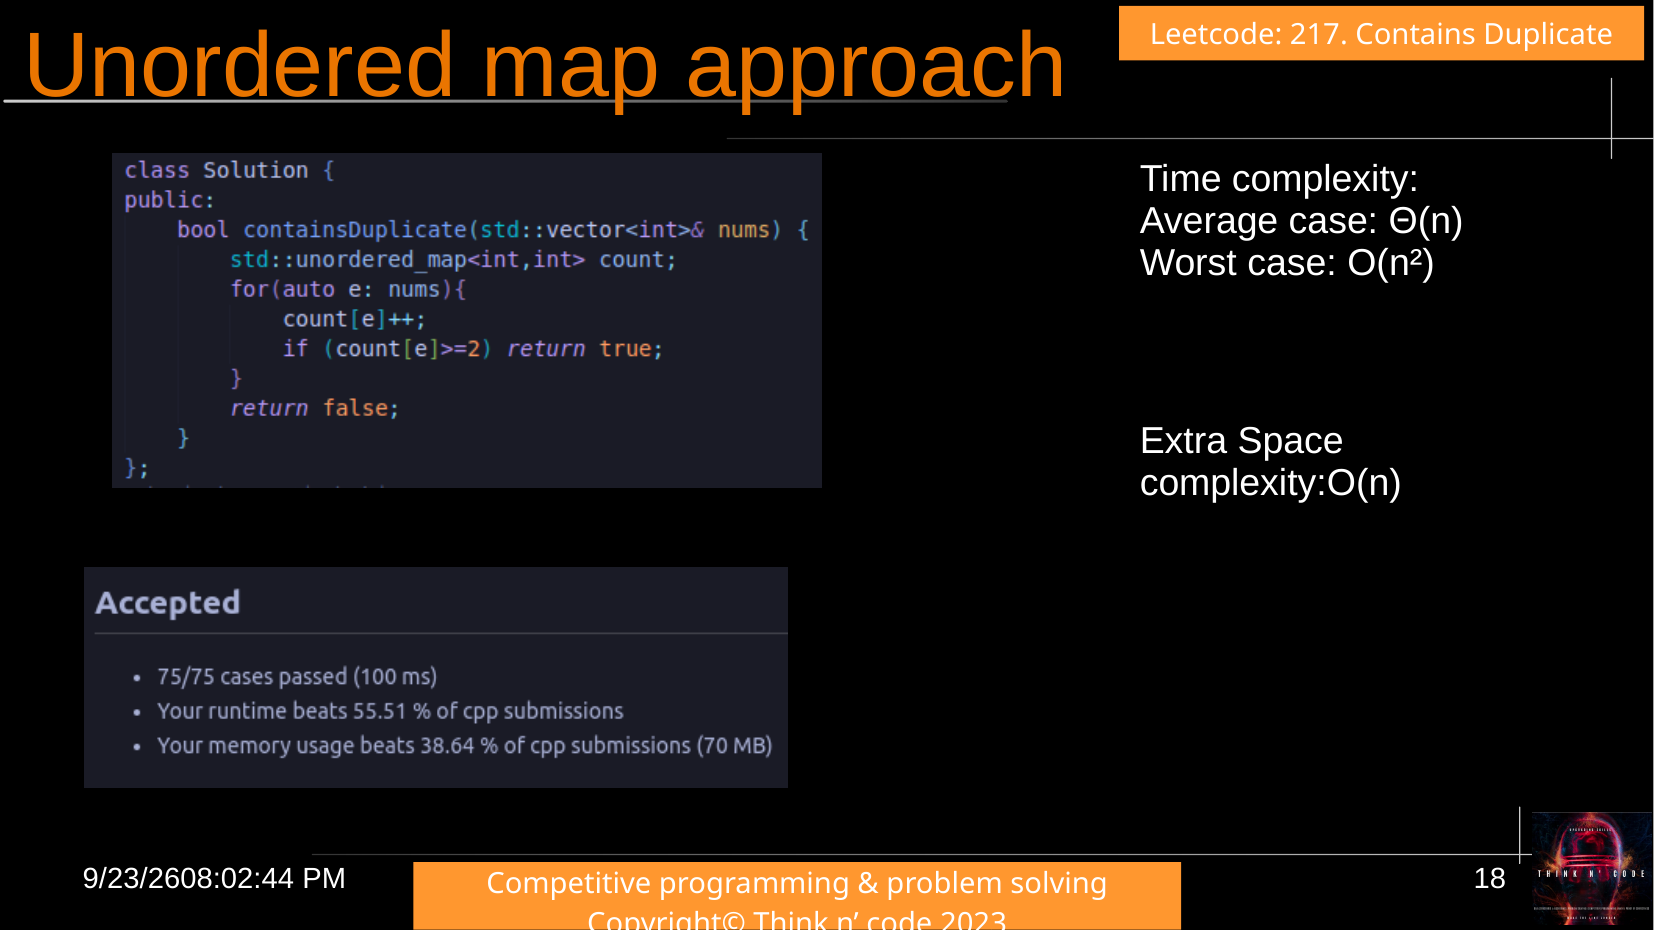

# Unordered map approach
Time complexity:
Average case: Θ(n)
Worst case: O(n²)
Extra Space complexity:O(n)
18